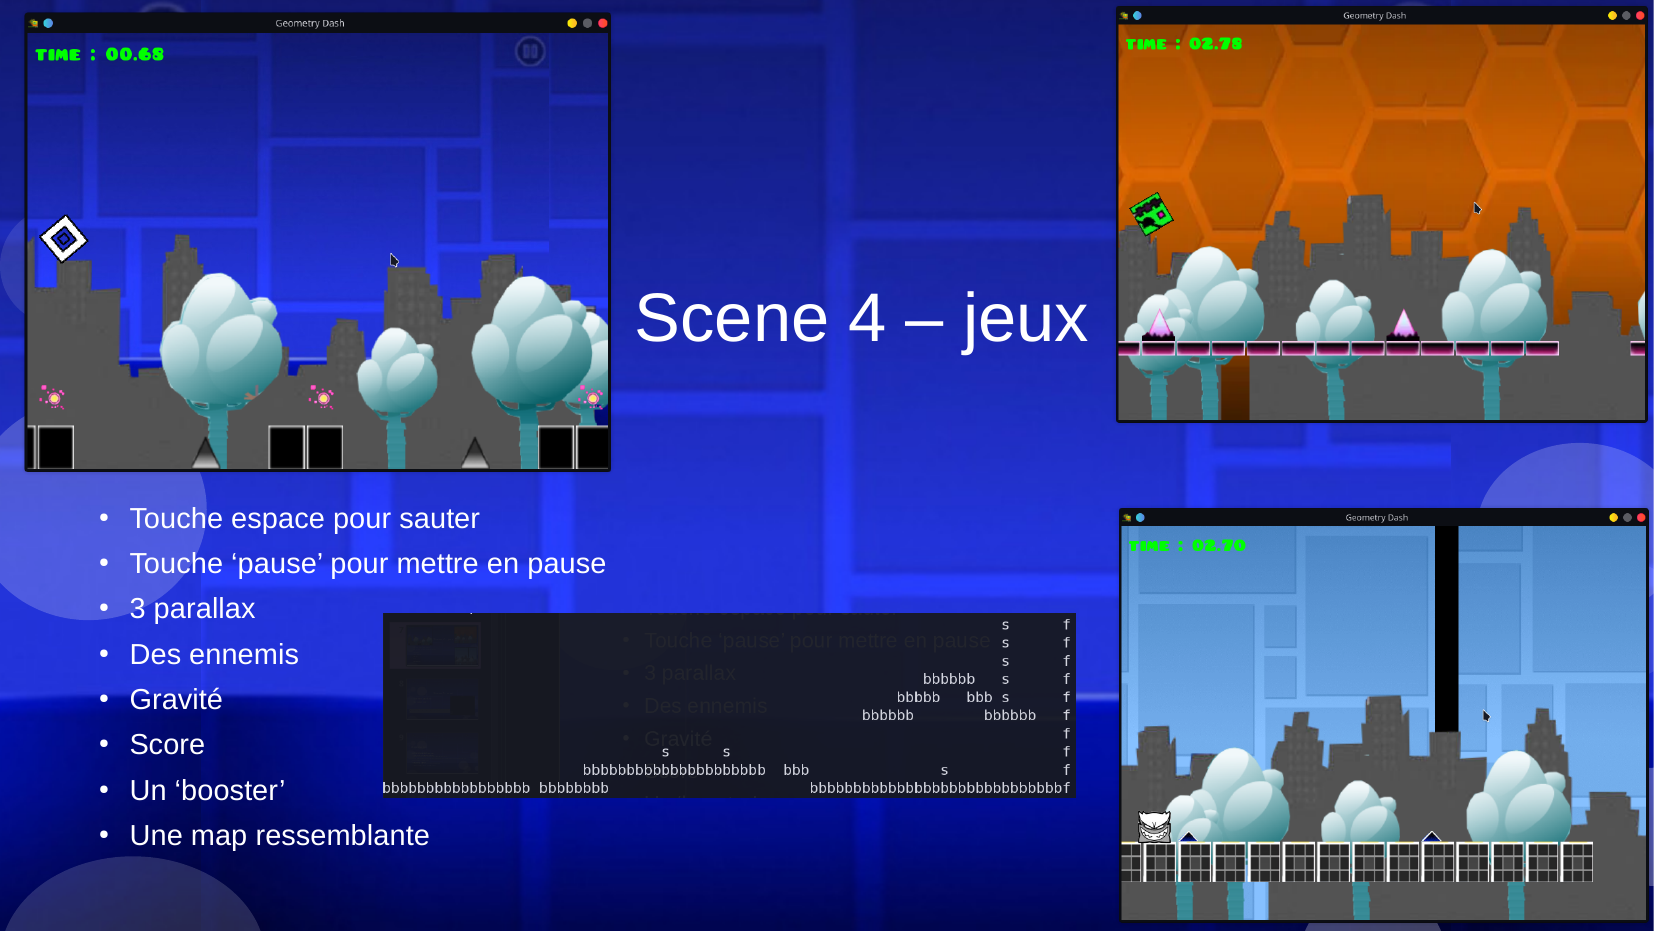

# Scene 4 – jeux
Touche espace pour sauter
Touche ‘pause’ pour mettre en pause
3 parallax
Des ennemis
Gravité
Score
Un ‘booster’
Une map ressemblante